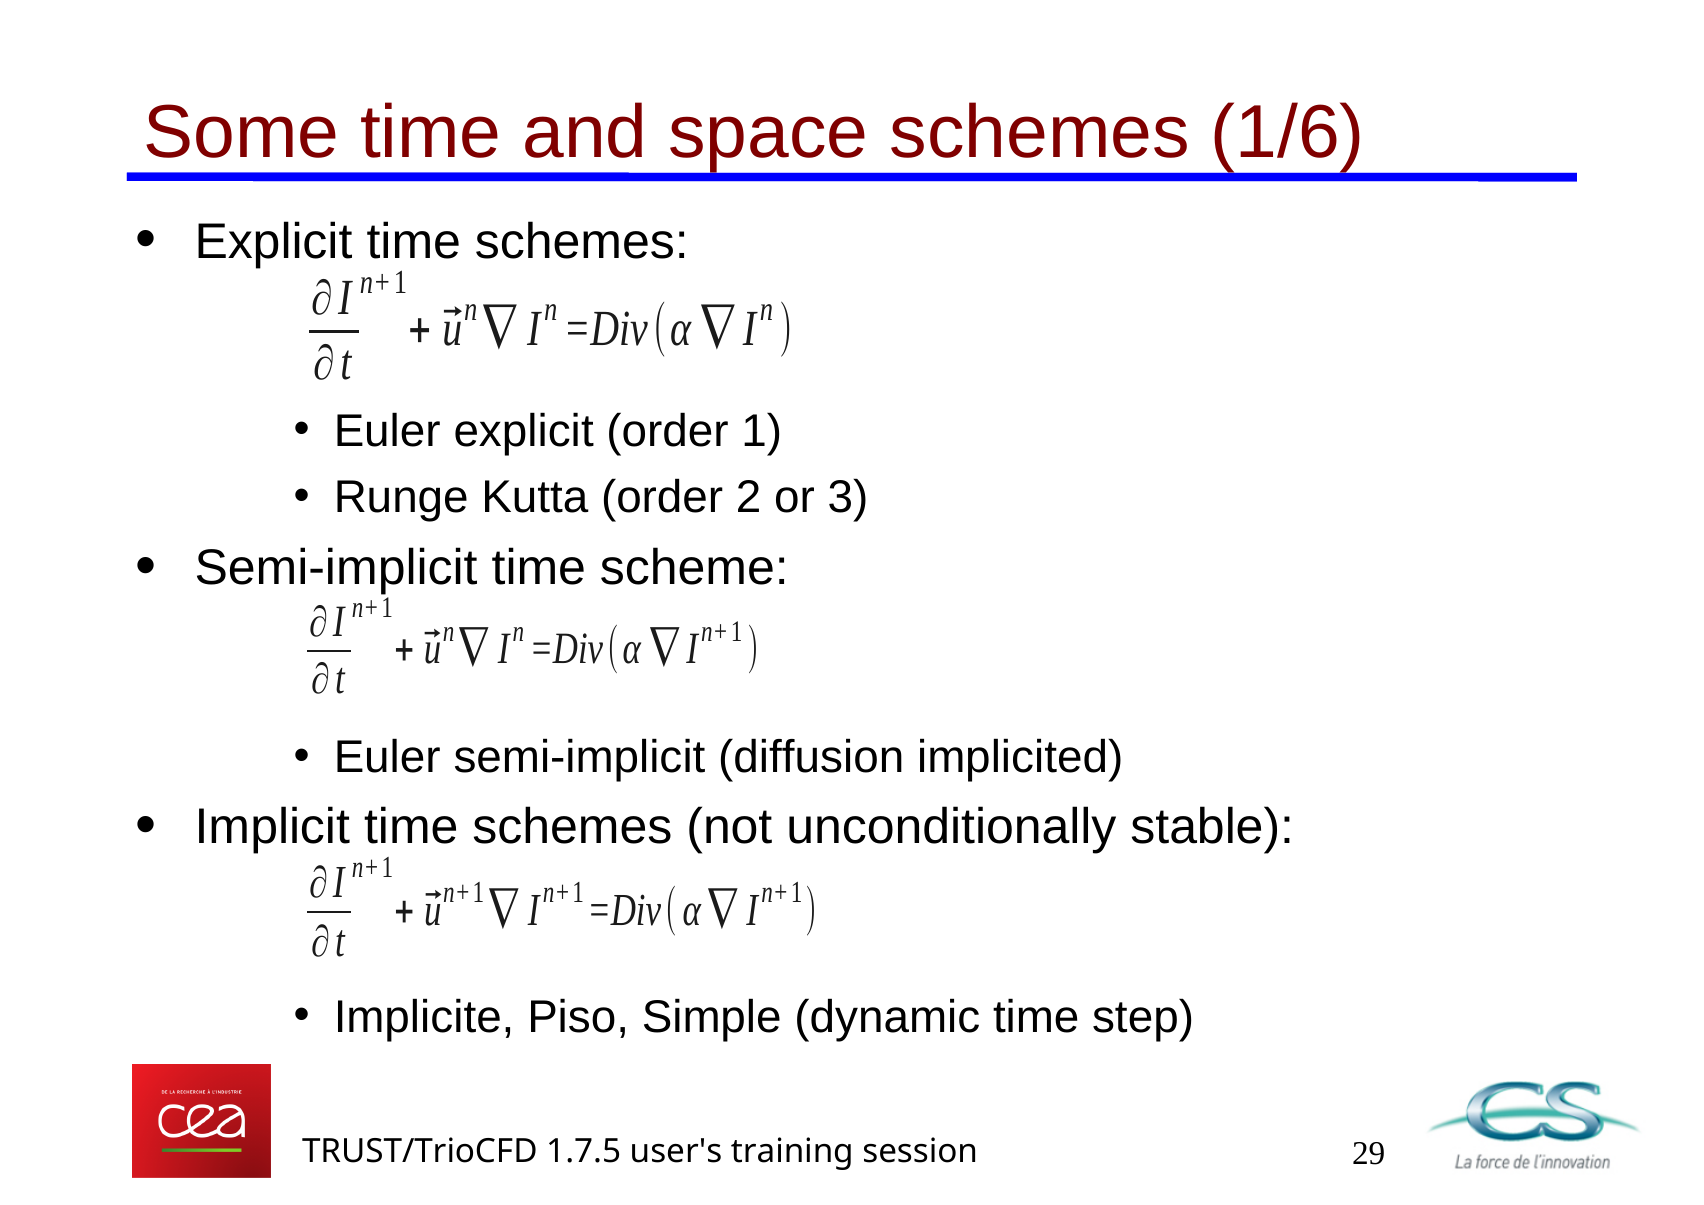

# Some time and space schemes (1/6)
Explicit time schemes:
Euler explicit (order 1)
Runge Kutta (order 2 or 3)
Semi-implicit time scheme:
Euler semi-implicit (diffusion implicited)
Implicit time schemes (not unconditionally stable):
Implicite, Piso, Simple (dynamic time step)
TRUST/TrioCFD 1.7.5 user's training session
29